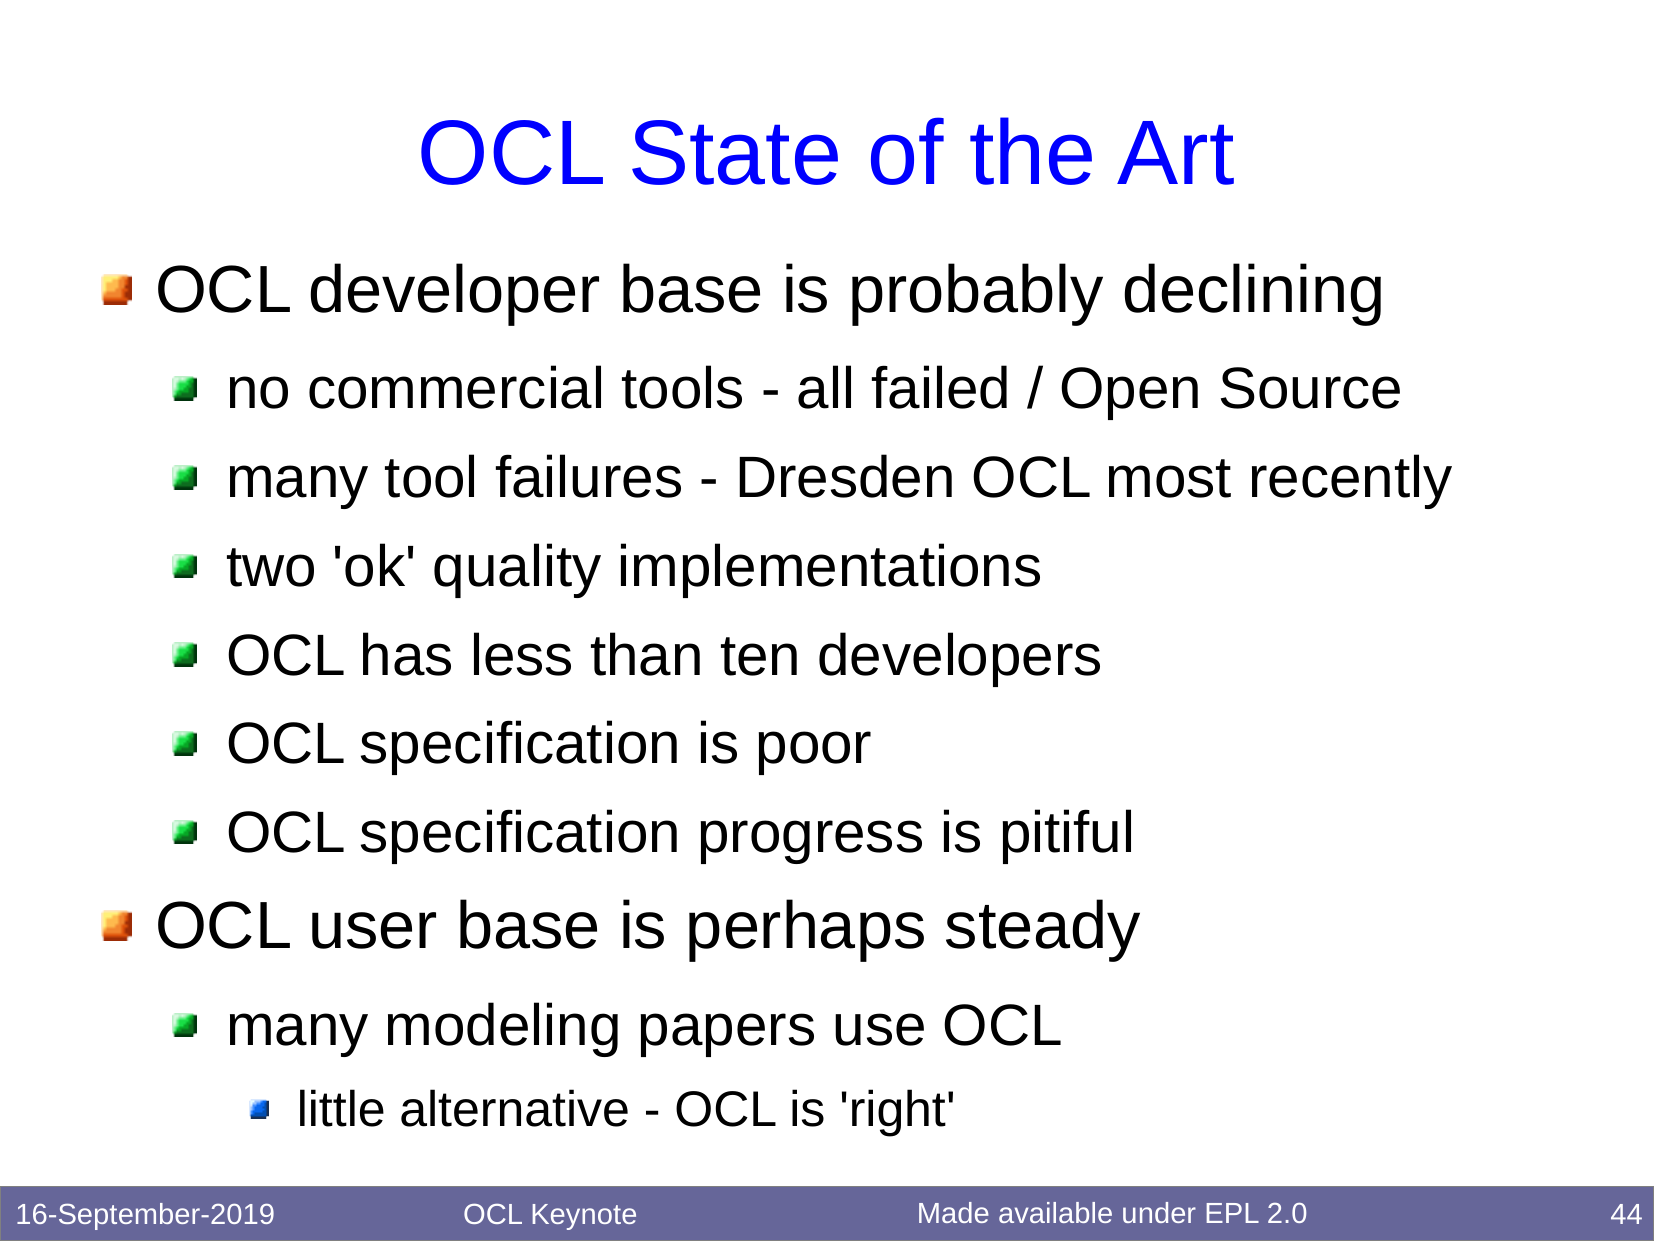

# OCL State of the Art
OCL developer base is probably declining
no commercial tools - all failed / Open Source
many tool failures - Dresden OCL most recently
two 'ok' quality implementations
OCL has less than ten developers
OCL specification is poor
OCL specification progress is pitiful
OCL user base is perhaps steady
many modeling papers use OCL
little alternative - OCL is 'right'
16-September-2019
OCL Keynote
44